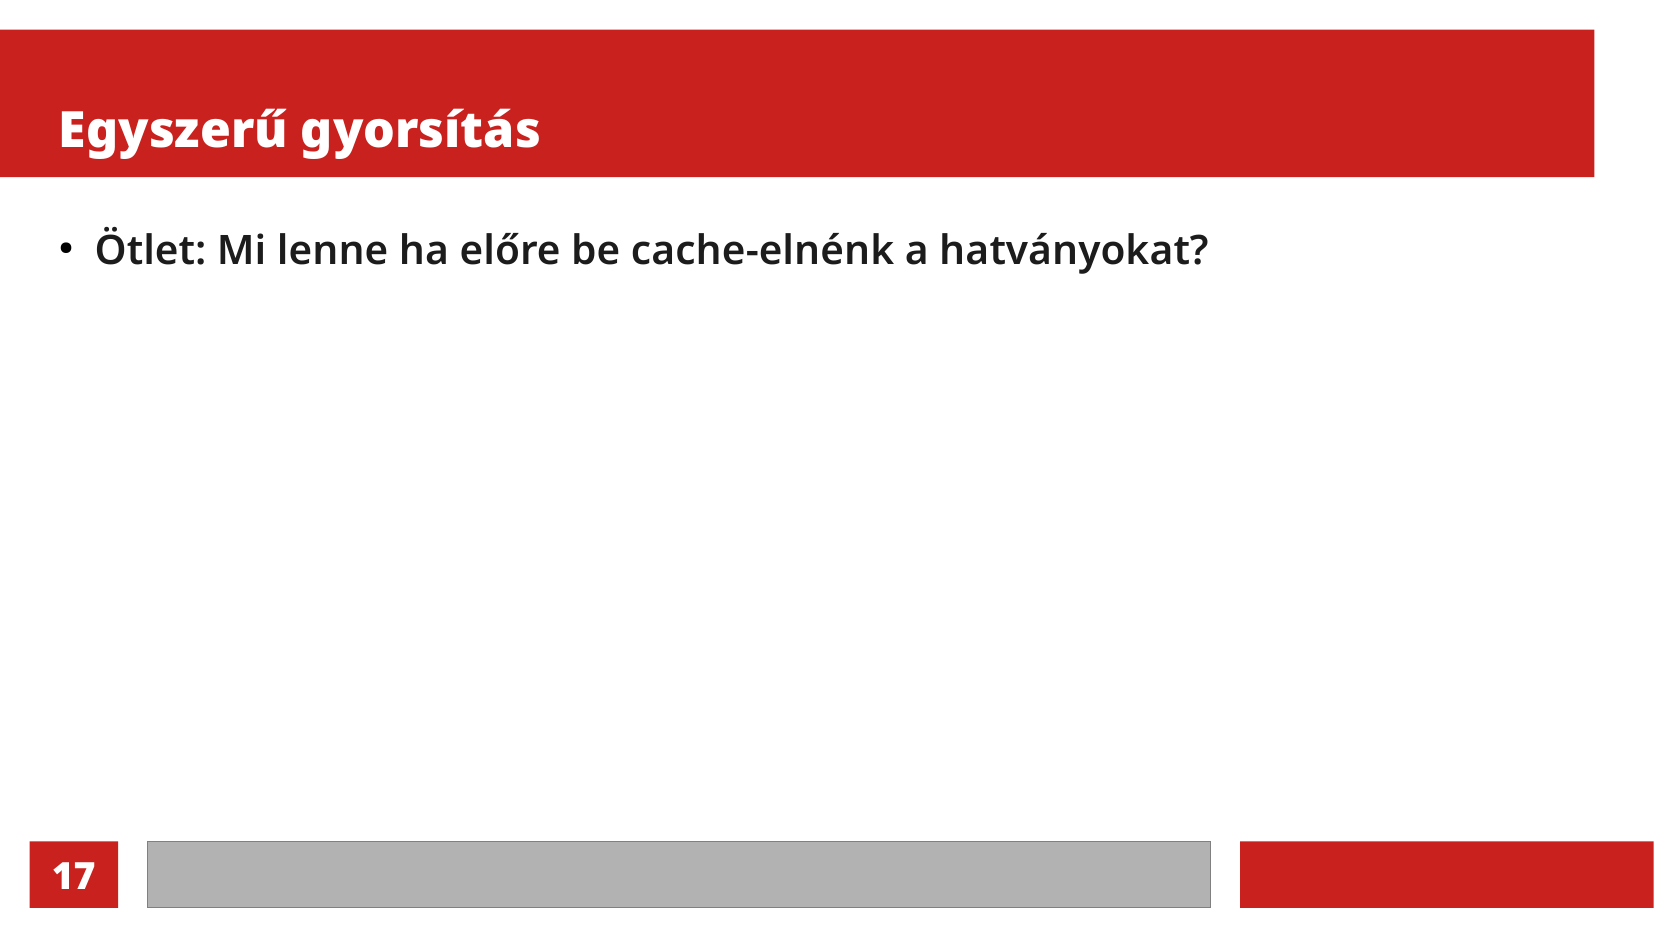

# Egyszerű gyorsítás
Ötlet: Mi lenne ha előre be cache-elnénk a hatványokat?
17